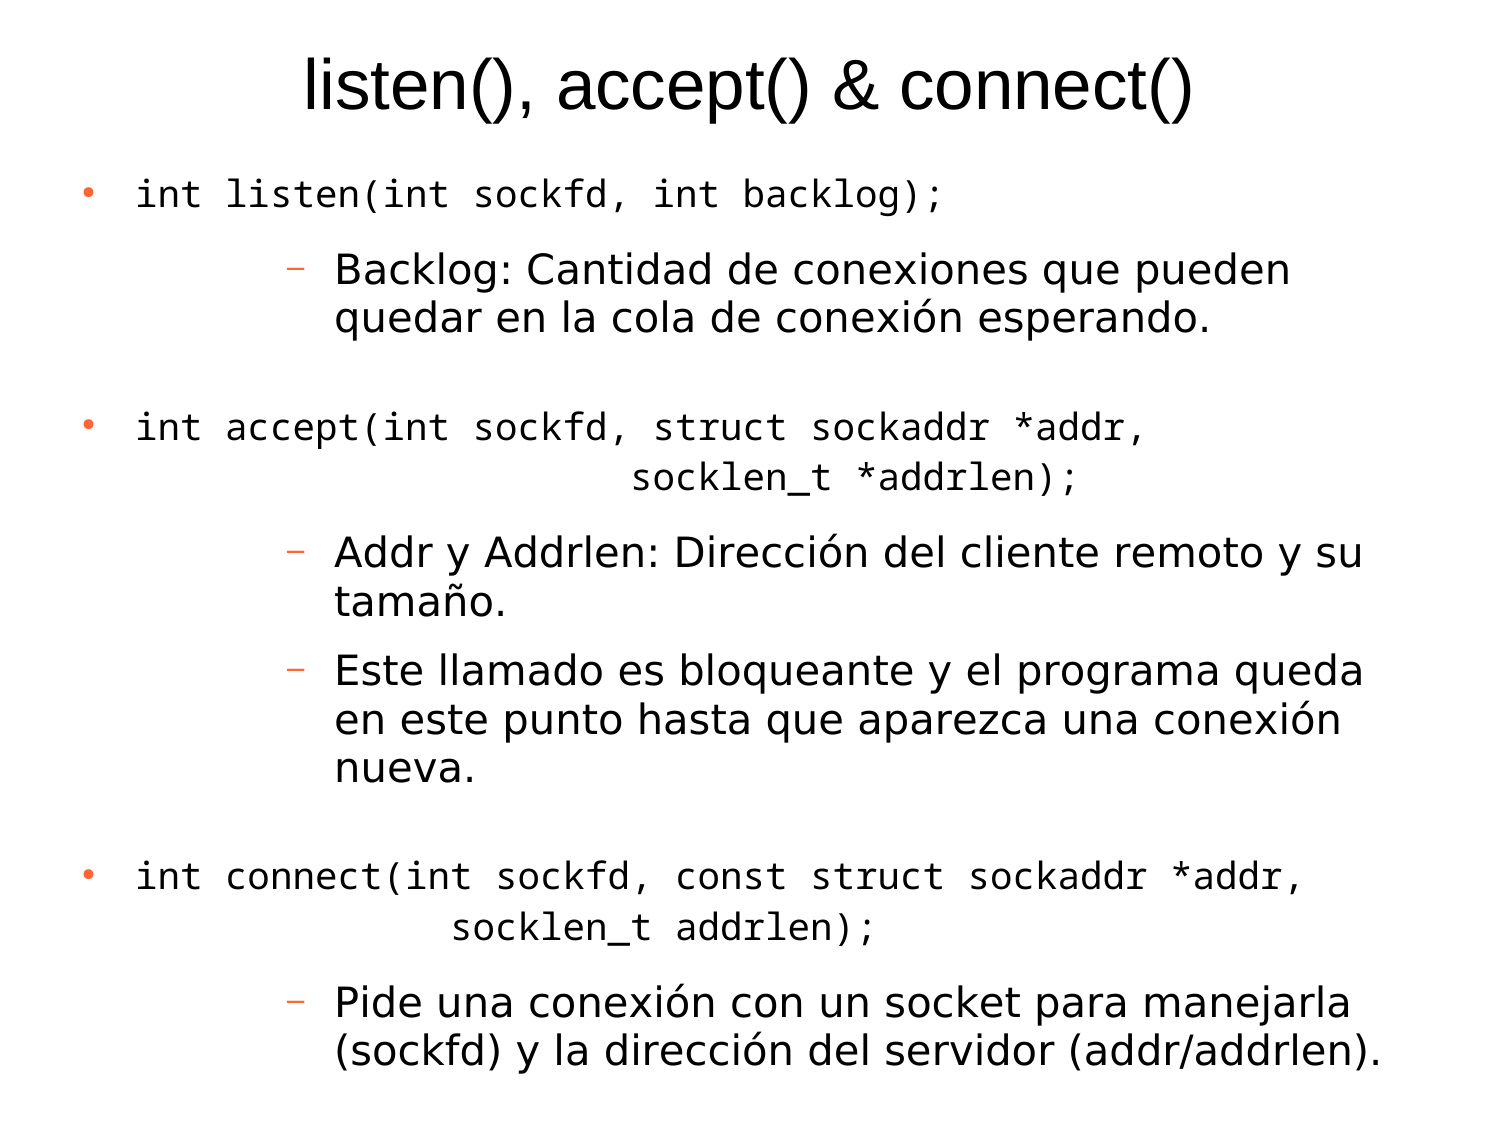

# listen(), accept() & connect()
int listen(int sockfd, int backlog);
Backlog: Cantidad de conexiones que pueden quedar en la cola de conexión esperando.
int accept(int sockfd, struct sockaddr *addr, socklen_t *addrlen);
Addr y Addrlen: Dirección del cliente remoto y su tamaño.
Este llamado es bloqueante y el programa queda en este punto hasta que aparezca una conexión nueva.
int connect(int sockfd, const struct sockaddr *addr, socklen_t addrlen);
Pide una conexión con un socket para manejarla (sockfd) y la dirección del servidor (addr/addrlen).